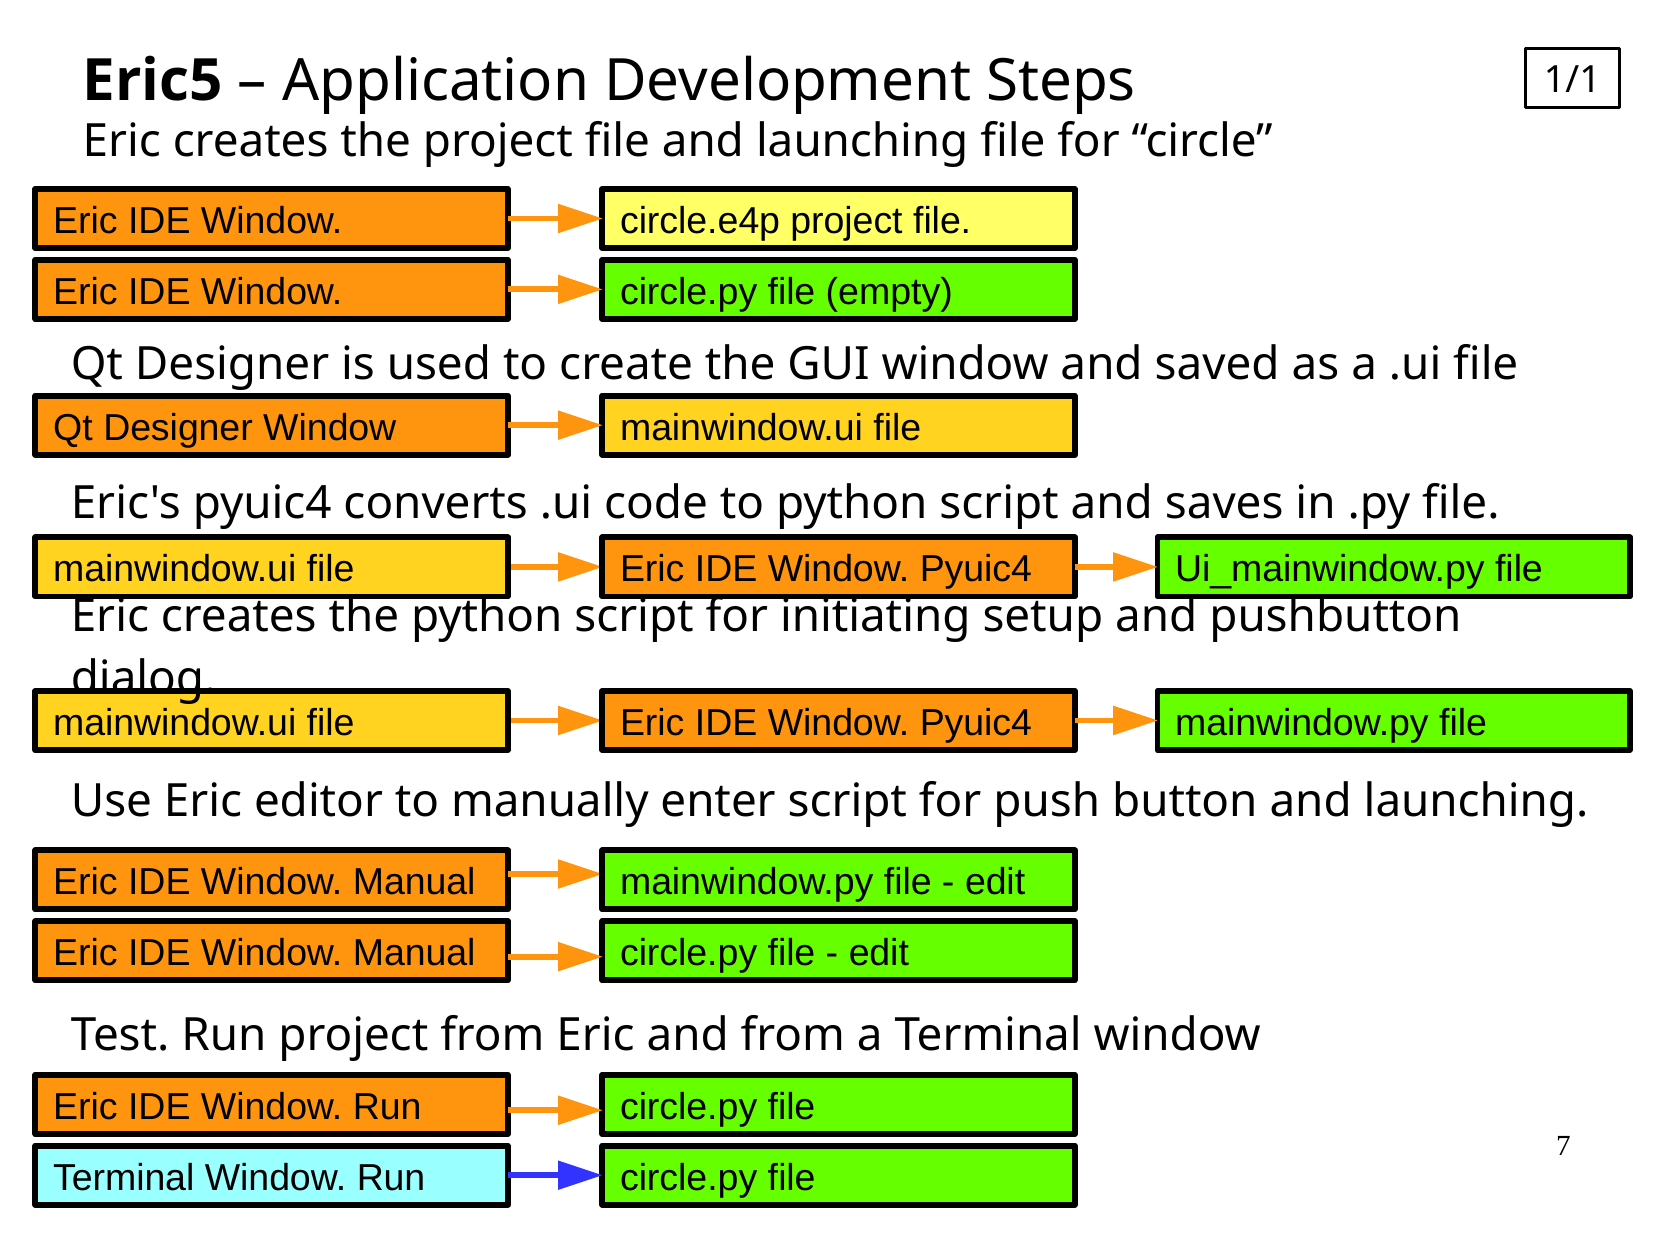

# Eric5 – Application Development Steps
1/1
Eric creates the project file and launching file for “circle”
Eric IDE Window.
circle.e4p project file.
Eric IDE Window.
circle.py file (empty)
Qt Designer is used to create the GUI window and saved as a .ui file
Qt Designer Window
mainwindow.ui file
Eric's pyuic4 converts .ui code to python script and saves in .py file.
mainwindow.ui file
Eric IDE Window. Pyuic4
Ui_mainwindow.py file
Eric creates the python script for initiating setup and pushbutton dialog.
mainwindow.ui file
Eric IDE Window. Pyuic4
mainwindow.py file
Use Eric editor to manually enter script for push button and launching.
Eric IDE Window. Manual
mainwindow.py file - edit
Eric IDE Window. Manual
circle.py file - edit
Test. Run project from Eric and from a Terminal window
Eric IDE Window. Run
circle.py file
7
Terminal Window. Run
circle.py file